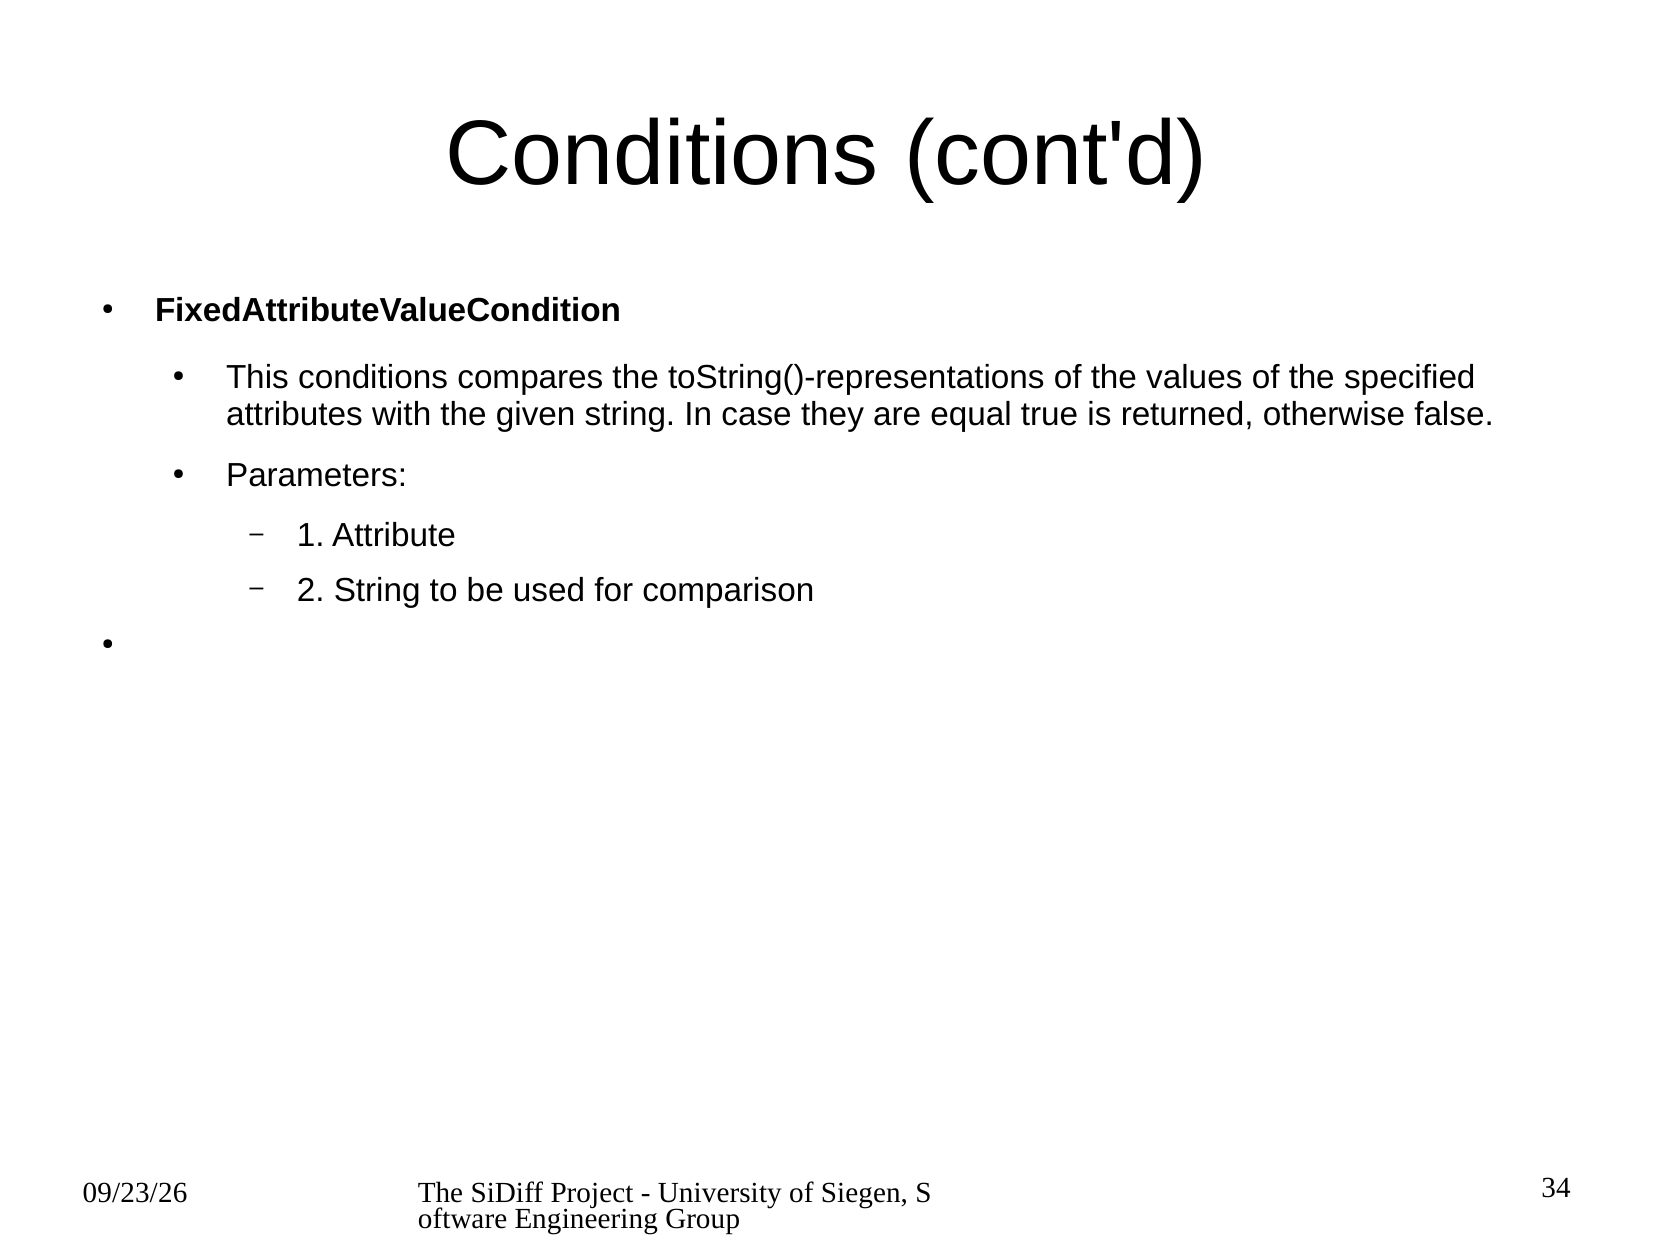

# Conditions (cont'd)
FixedAttributeValueCondition
This conditions compares the toString()-representations of the values of the specified attributes with the given string. In case they are equal true is returned, otherwise false.
Parameters:
1. Attribute
2. String to be used for comparison
34
The SiDiff Project - University of Siegen, Software Engineering Group